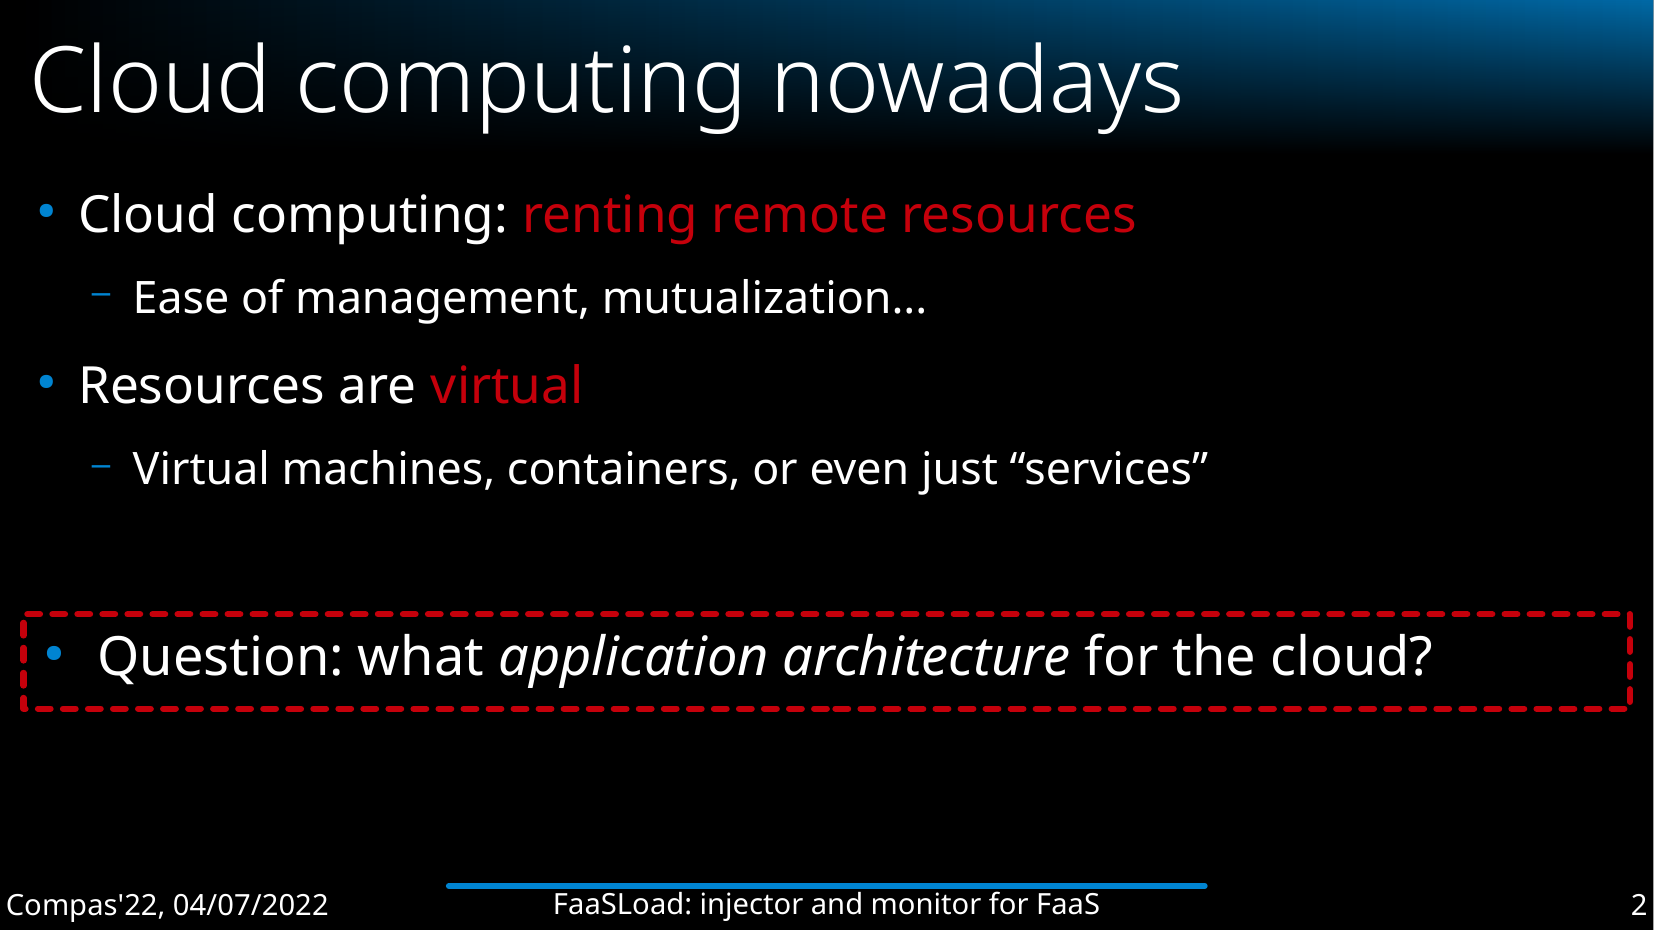

# Cloud computing nowadays
Cloud computing: renting remote resources
Ease of management, mutualization...
Resources are virtual
Virtual machines, containers, or even just “services”
Question: what application architecture for the cloud?
Compas'22, 04/07/2022
FaaSLoad: injector and monitor for FaaS
2